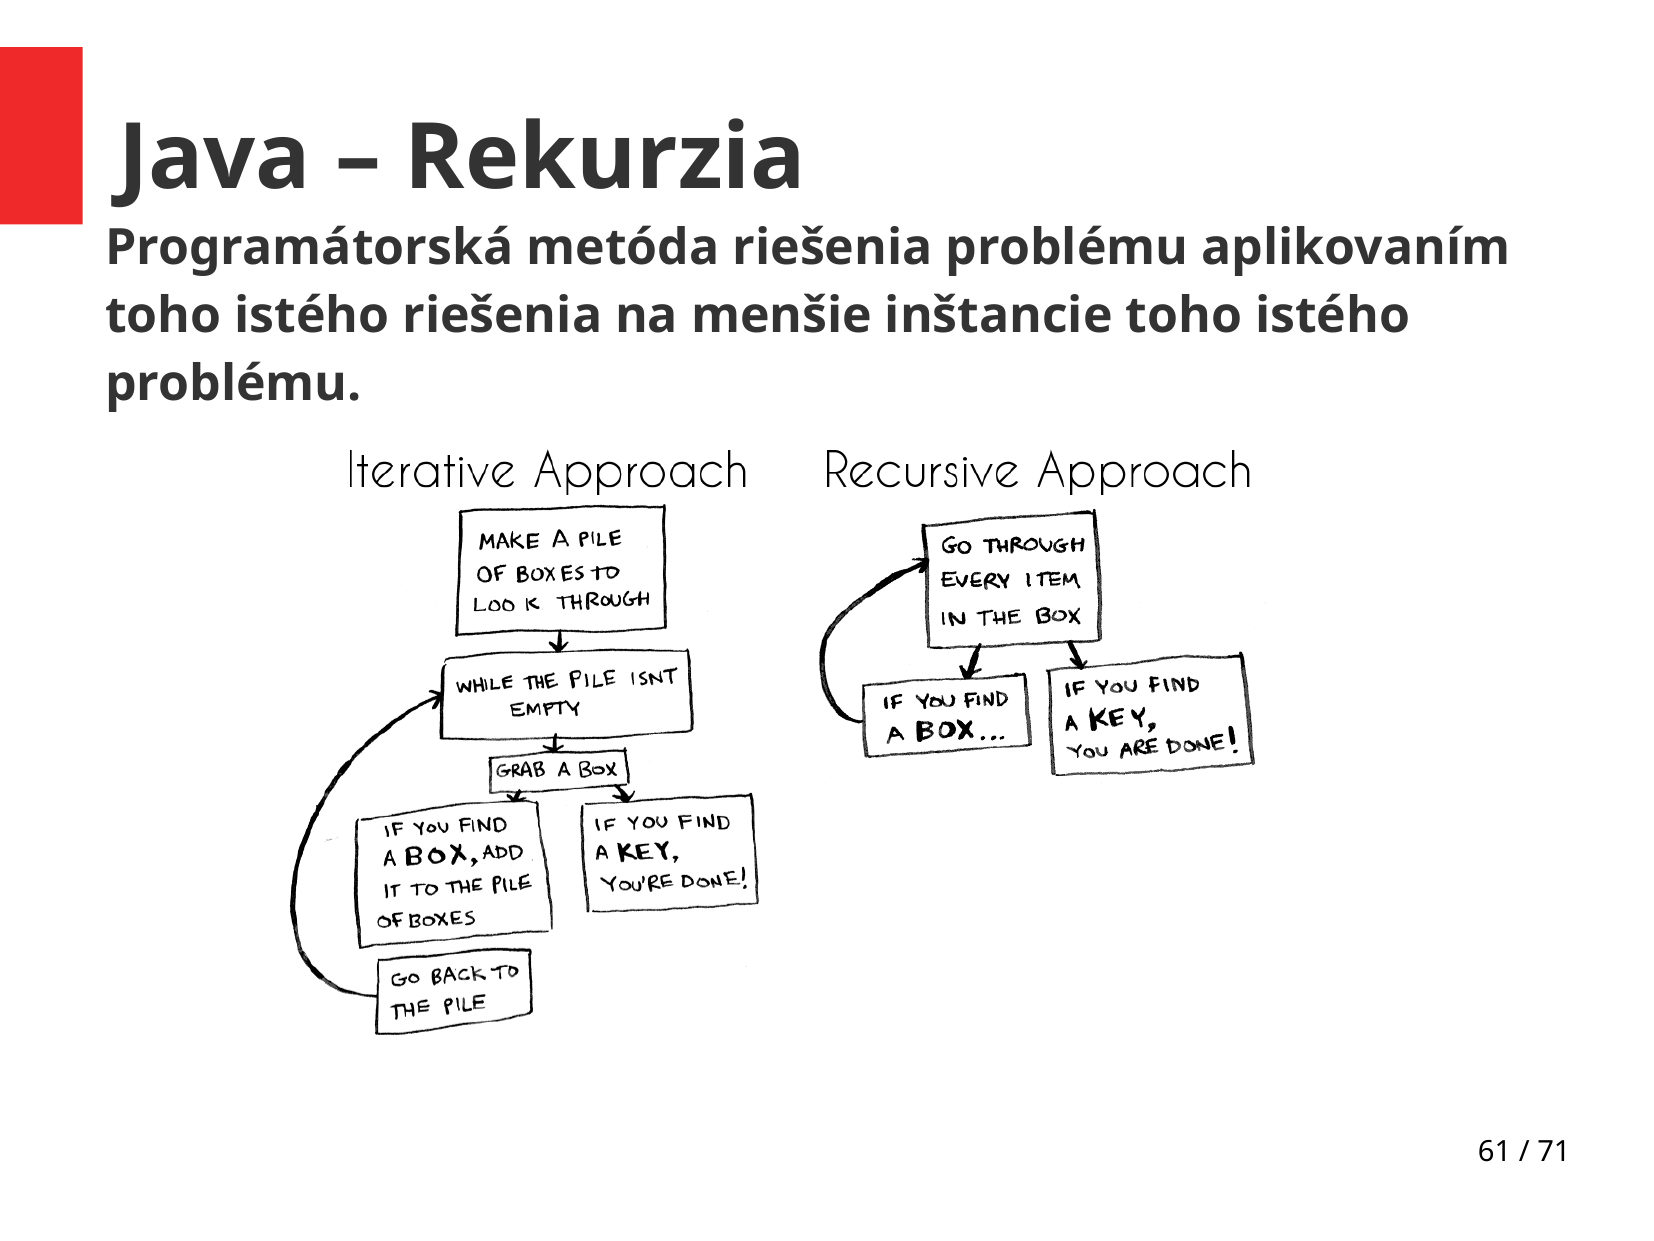

# Java – Rekurzia
Programátorská metóda riešenia problému aplikovaním toho istého riešenia na menšie inštancie toho istého problému.
61